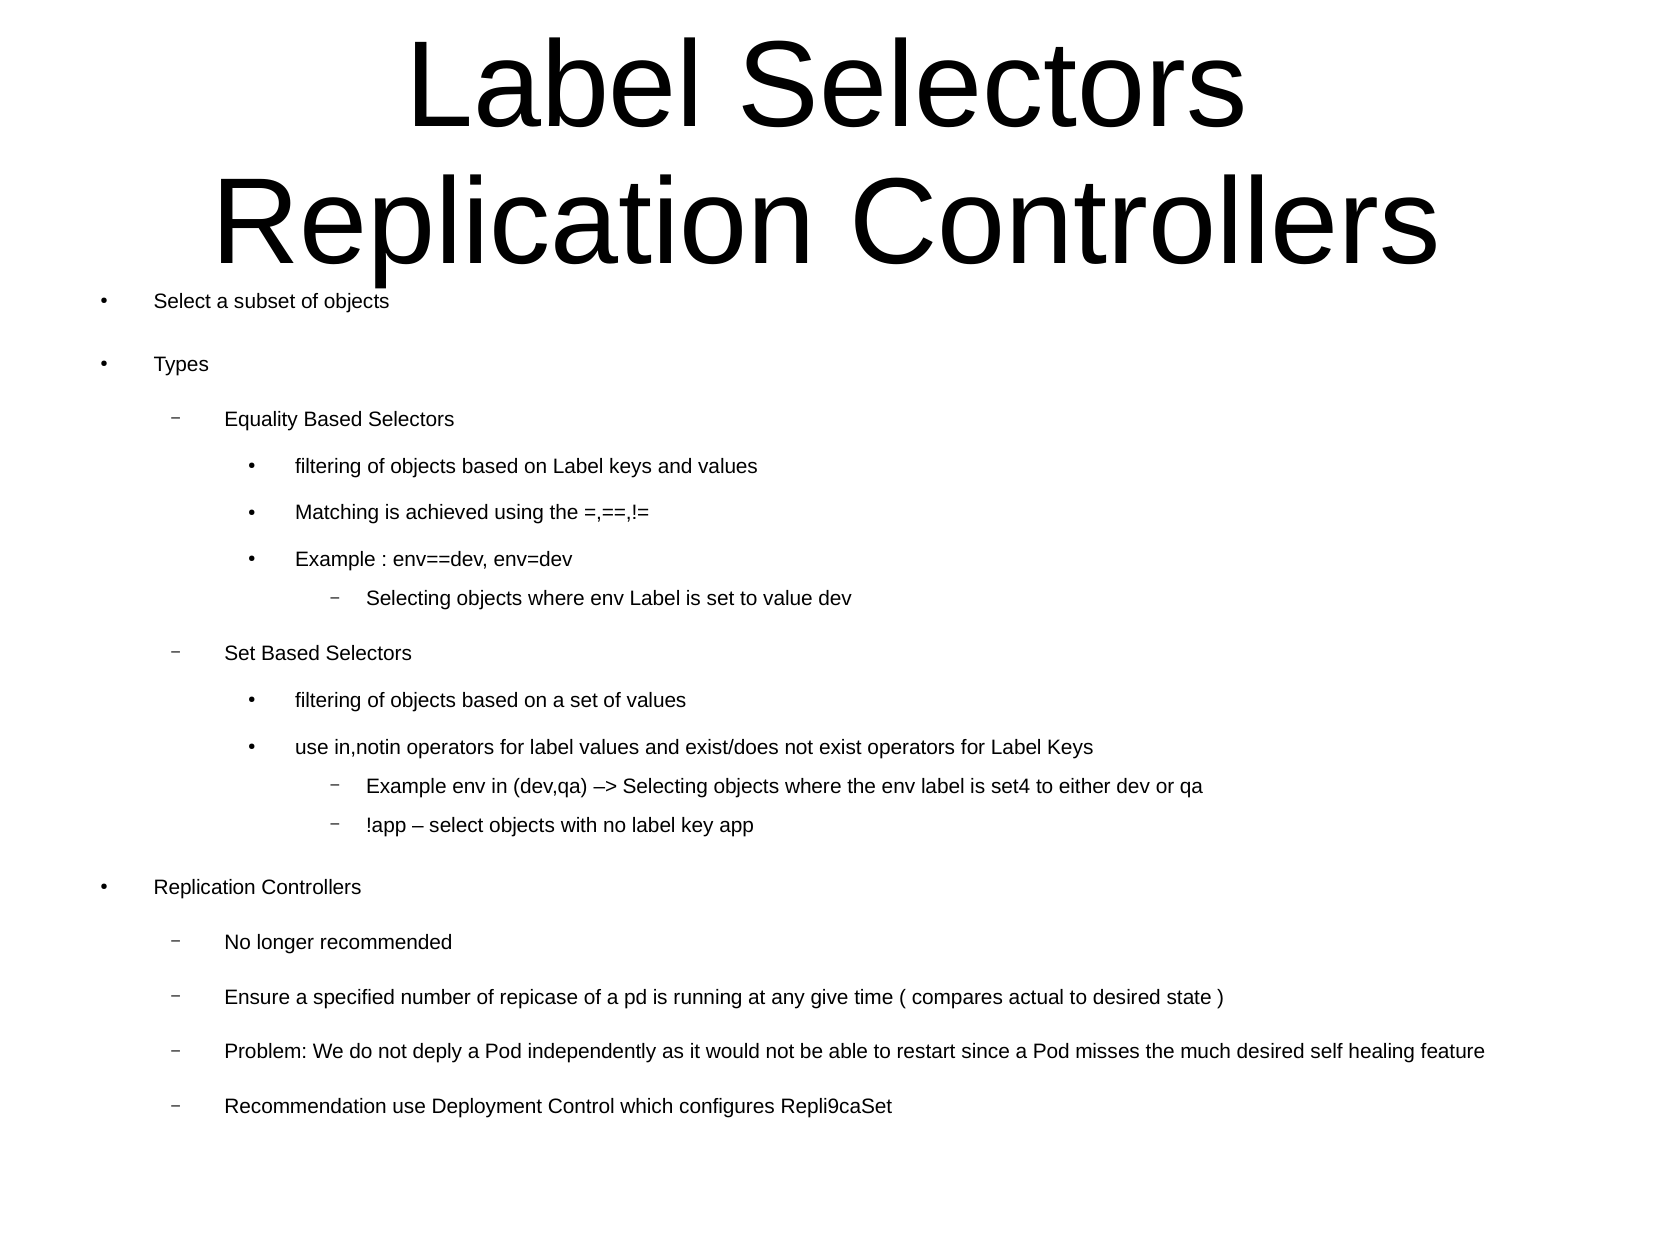

# Label Selectors Replication Controllers
Select a subset of objects
Types
Equality Based Selectors
filtering of objects based on Label keys and values
Matching is achieved using the =,==,!=
Example : env==dev, env=dev
Selecting objects where env Label is set to value dev
Set Based Selectors
filtering of objects based on a set of values
use in,notin operators for label values and exist/does not exist operators for Label Keys
Example env in (dev,qa) –> Selecting objects where the env label is set4 to either dev or qa
!app – select objects with no label key app
Replication Controllers
No longer recommended
Ensure a specified number of repicase of a pd is running at any give time ( compares actual to desired state )
Problem: We do not deply a Pod independently as it would not be able to restart since a Pod misses the much desired self healing feature
Recommendation use Deployment Control which configures Repli9caSet